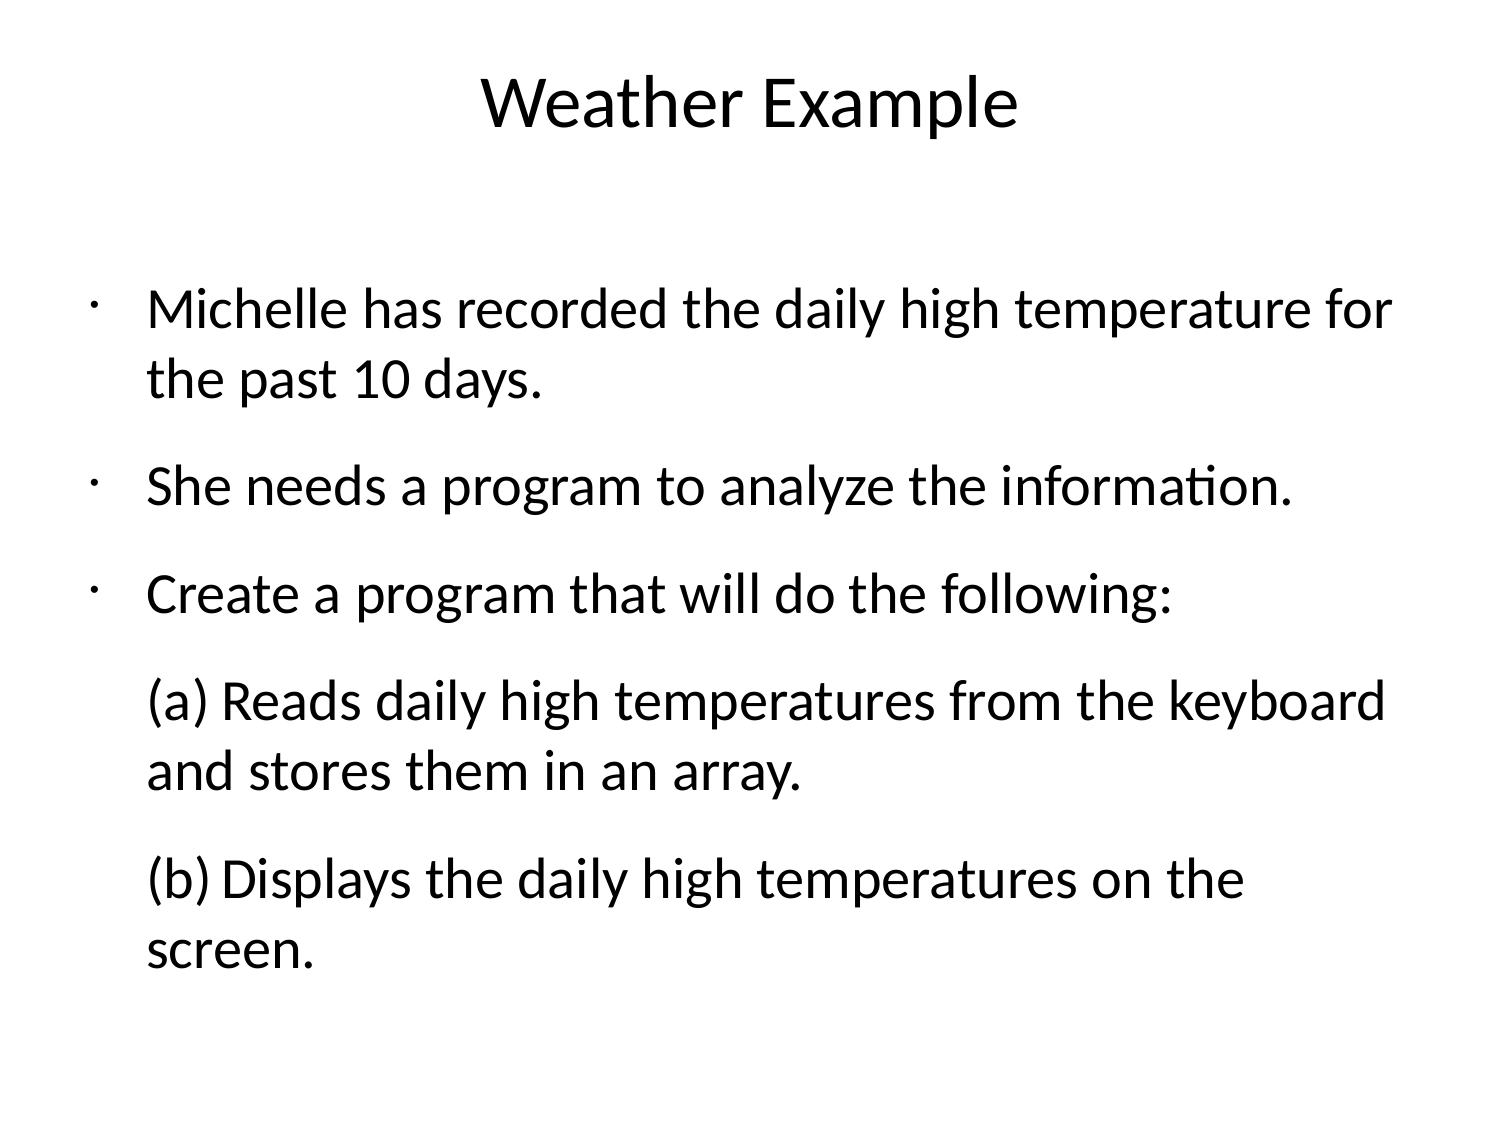

# Weather Example
Michelle has recorded the daily high temperature for the past 10 days.
She needs a program to analyze the information.
Create a program that will do the following:
(a)	Reads daily high temperatures from the keyboard and stores them in an array.
(b)	Displays the daily high temperatures on the screen.